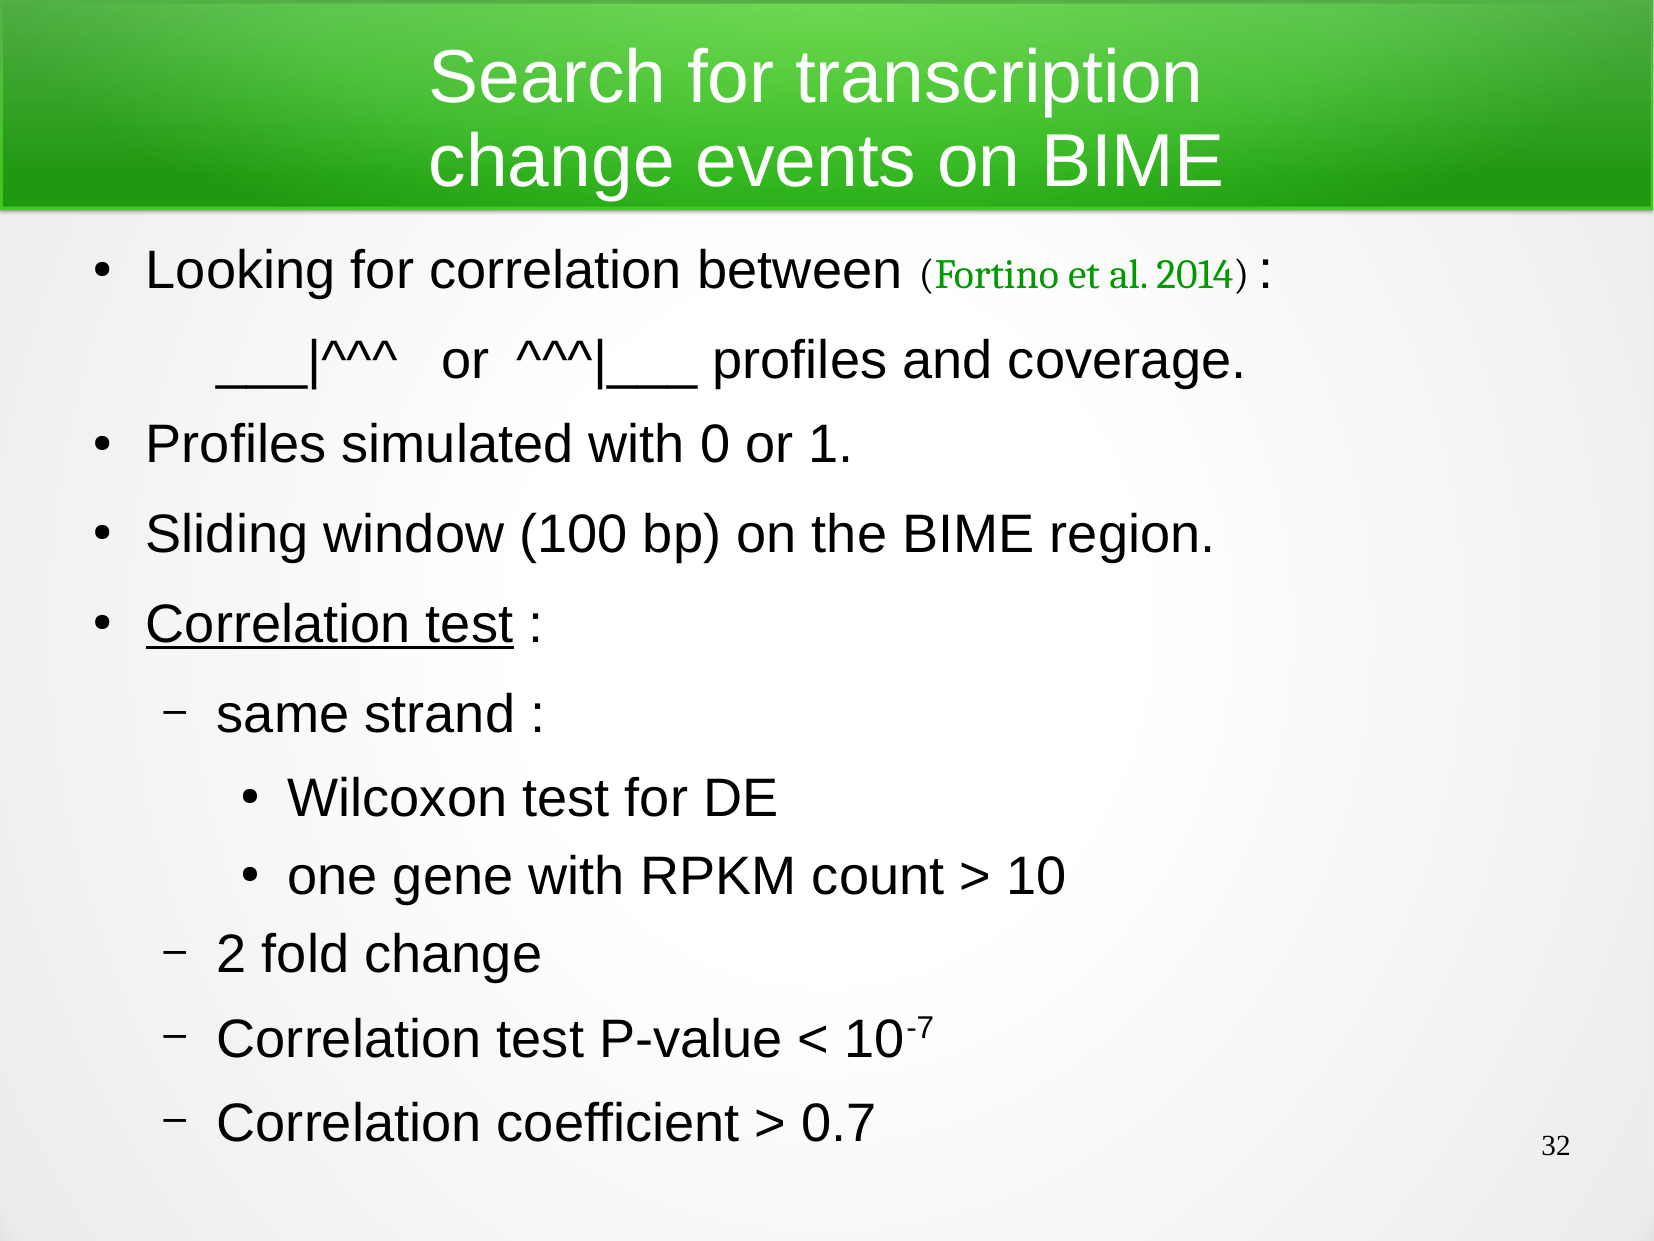

# Search for transcription change events on BIME
Looking for correlation between (Fortino et al. 2014) :
___|^^^	or	^^^|___ profiles and coverage.
Profiles simulated with 0 or 1.
Sliding window (100 bp) on the BIME region.
Correlation test :
same strand :
Wilcoxon test for DE
one gene with RPKM count > 10
2 fold change
Correlation test P-value < 10-7
Correlation coefficient > 0.7
32